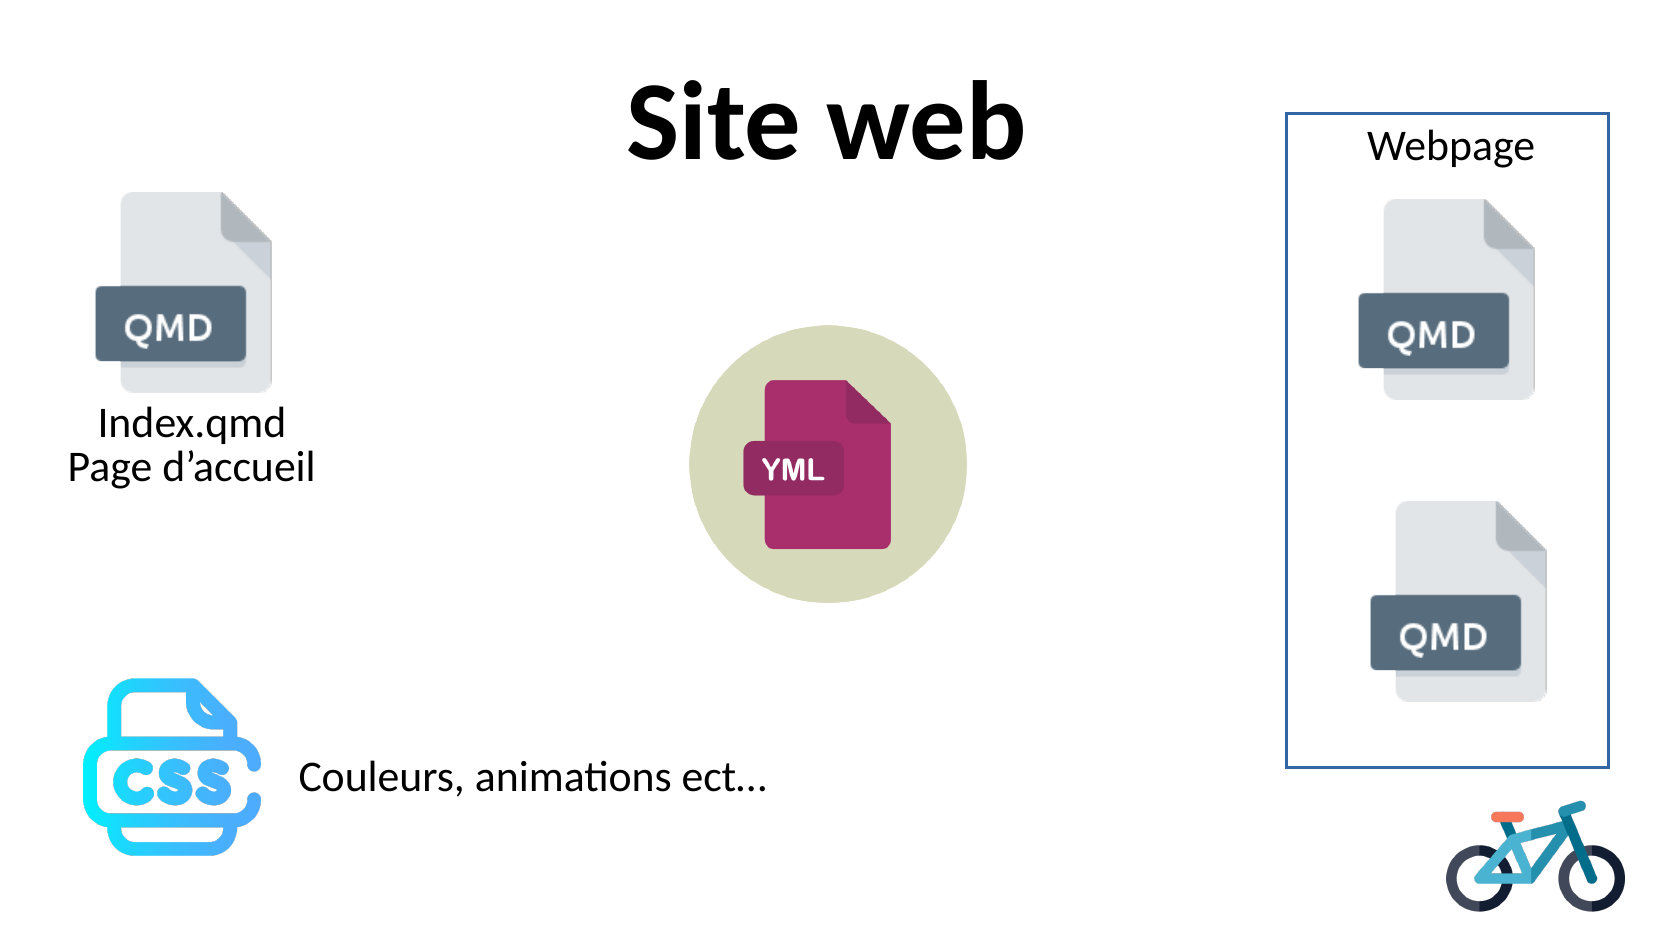

# Site web
Webpage
Index.qmd
Page d’accueil
Couleurs, animations ect…